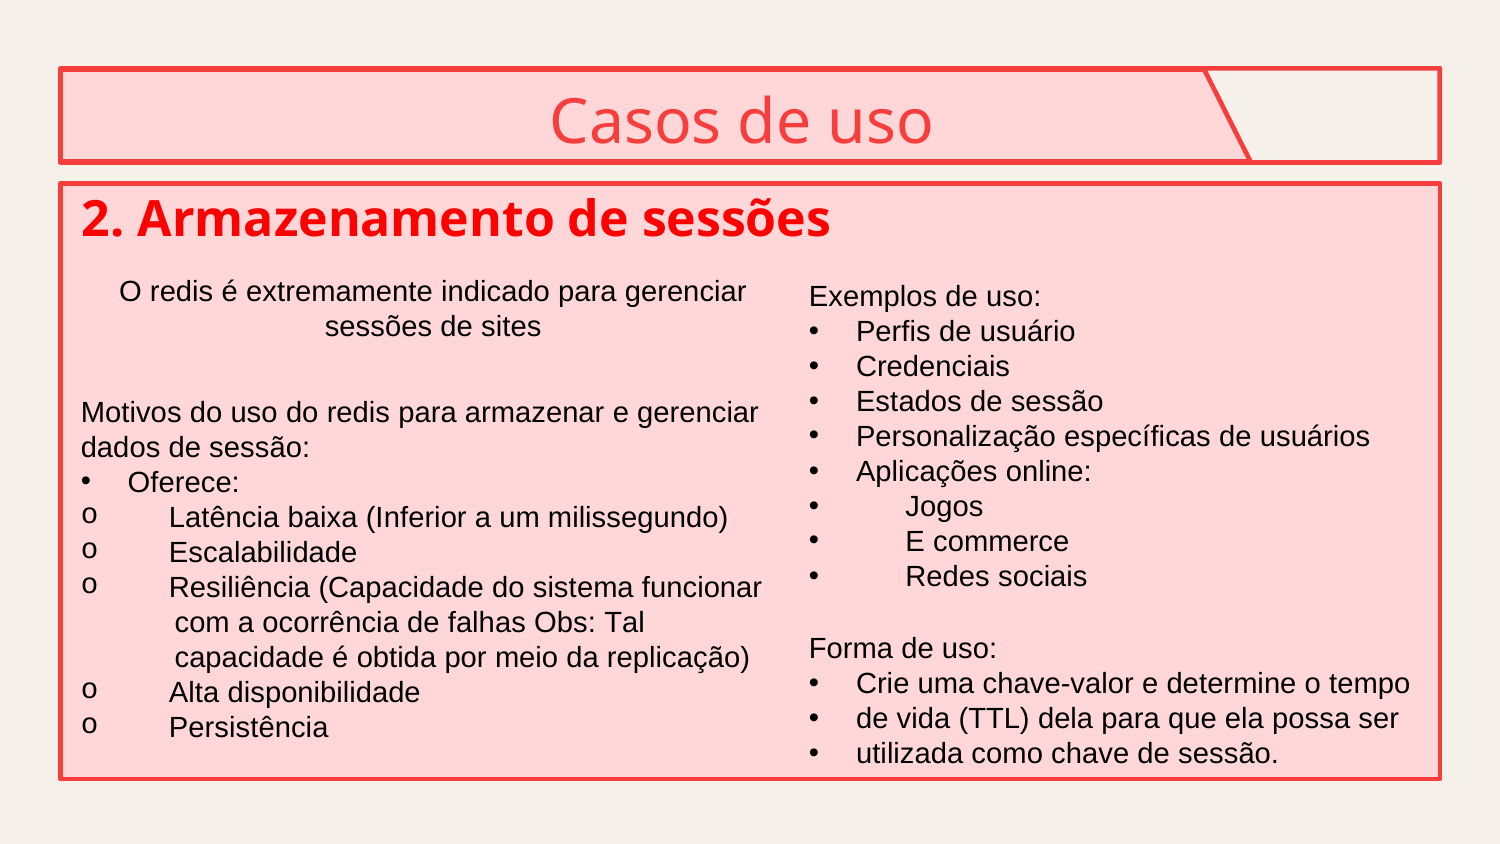

# Casos de uso
2. Armazenamento de sessões
O redis é extremamente indicado para gerenciar sessões de sites
Exemplos de uso:
Perfis de usuário
Credenciais
Estados de sessão
Personalização específicas de usuários
Aplicações online:
 Jogos
 E commerce
 Redes sociais
Motivos do uso do redis para armazenar e gerenciar dados de sessão:
Oferece:
 Latência baixa (Inferior a um milissegundo)
 Escalabilidade
 Resiliência (Capacidade do sistema funcionar com a ocorrência de falhas Obs: Tal capacidade é obtida por meio da replicação)
 Alta disponibilidade
 Persistência
Forma de uso:
Crie uma chave-valor e determine o tempo
de vida (TTL) dela para que ela possa ser
utilizada como chave de sessão.